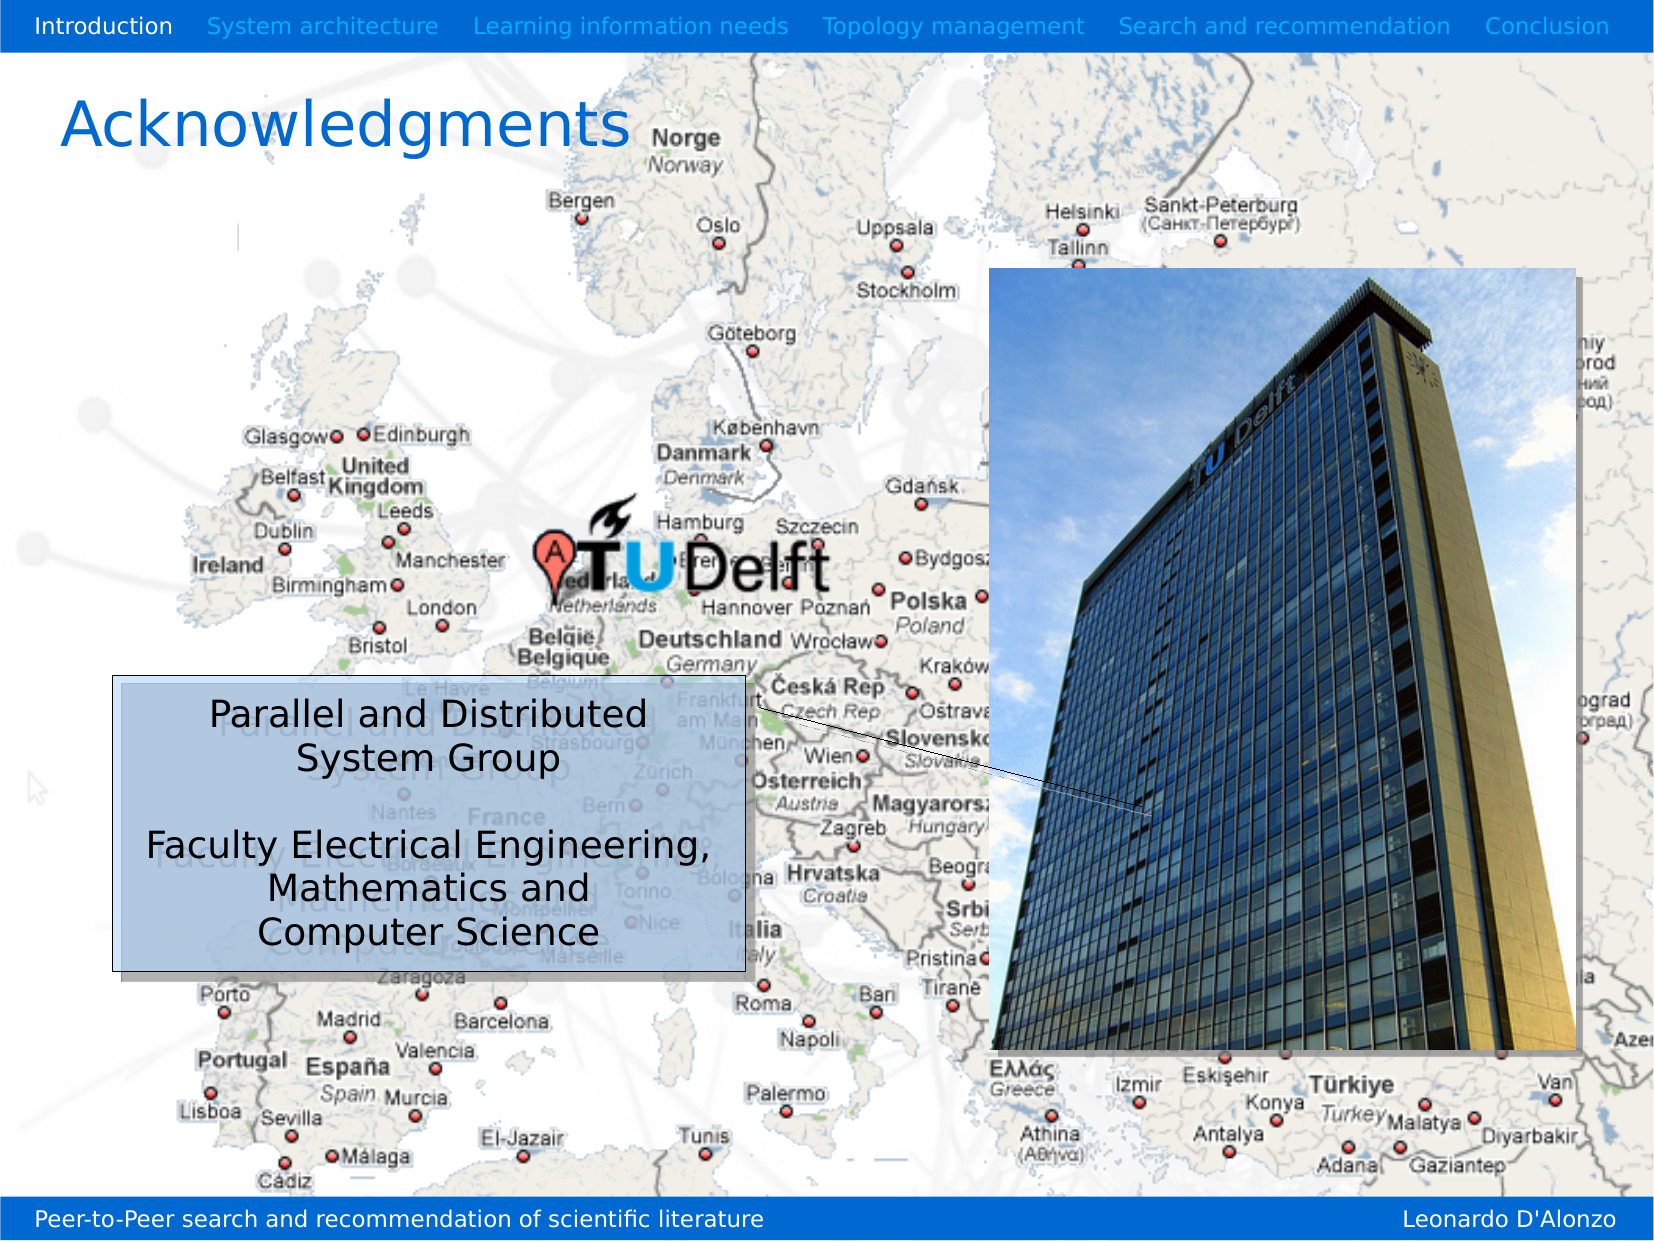

Introduction
System architecture
Learning information needs
Topology management
Search and recommendation
Conclusion
# Acknowledgments
Parallel and Distributed
System Group
Faculty Electrical Engineering,
Mathematics and
Computer Science
Leonardo D'Alonzo
Peer-to-Peer search and recommendation of scientific literature